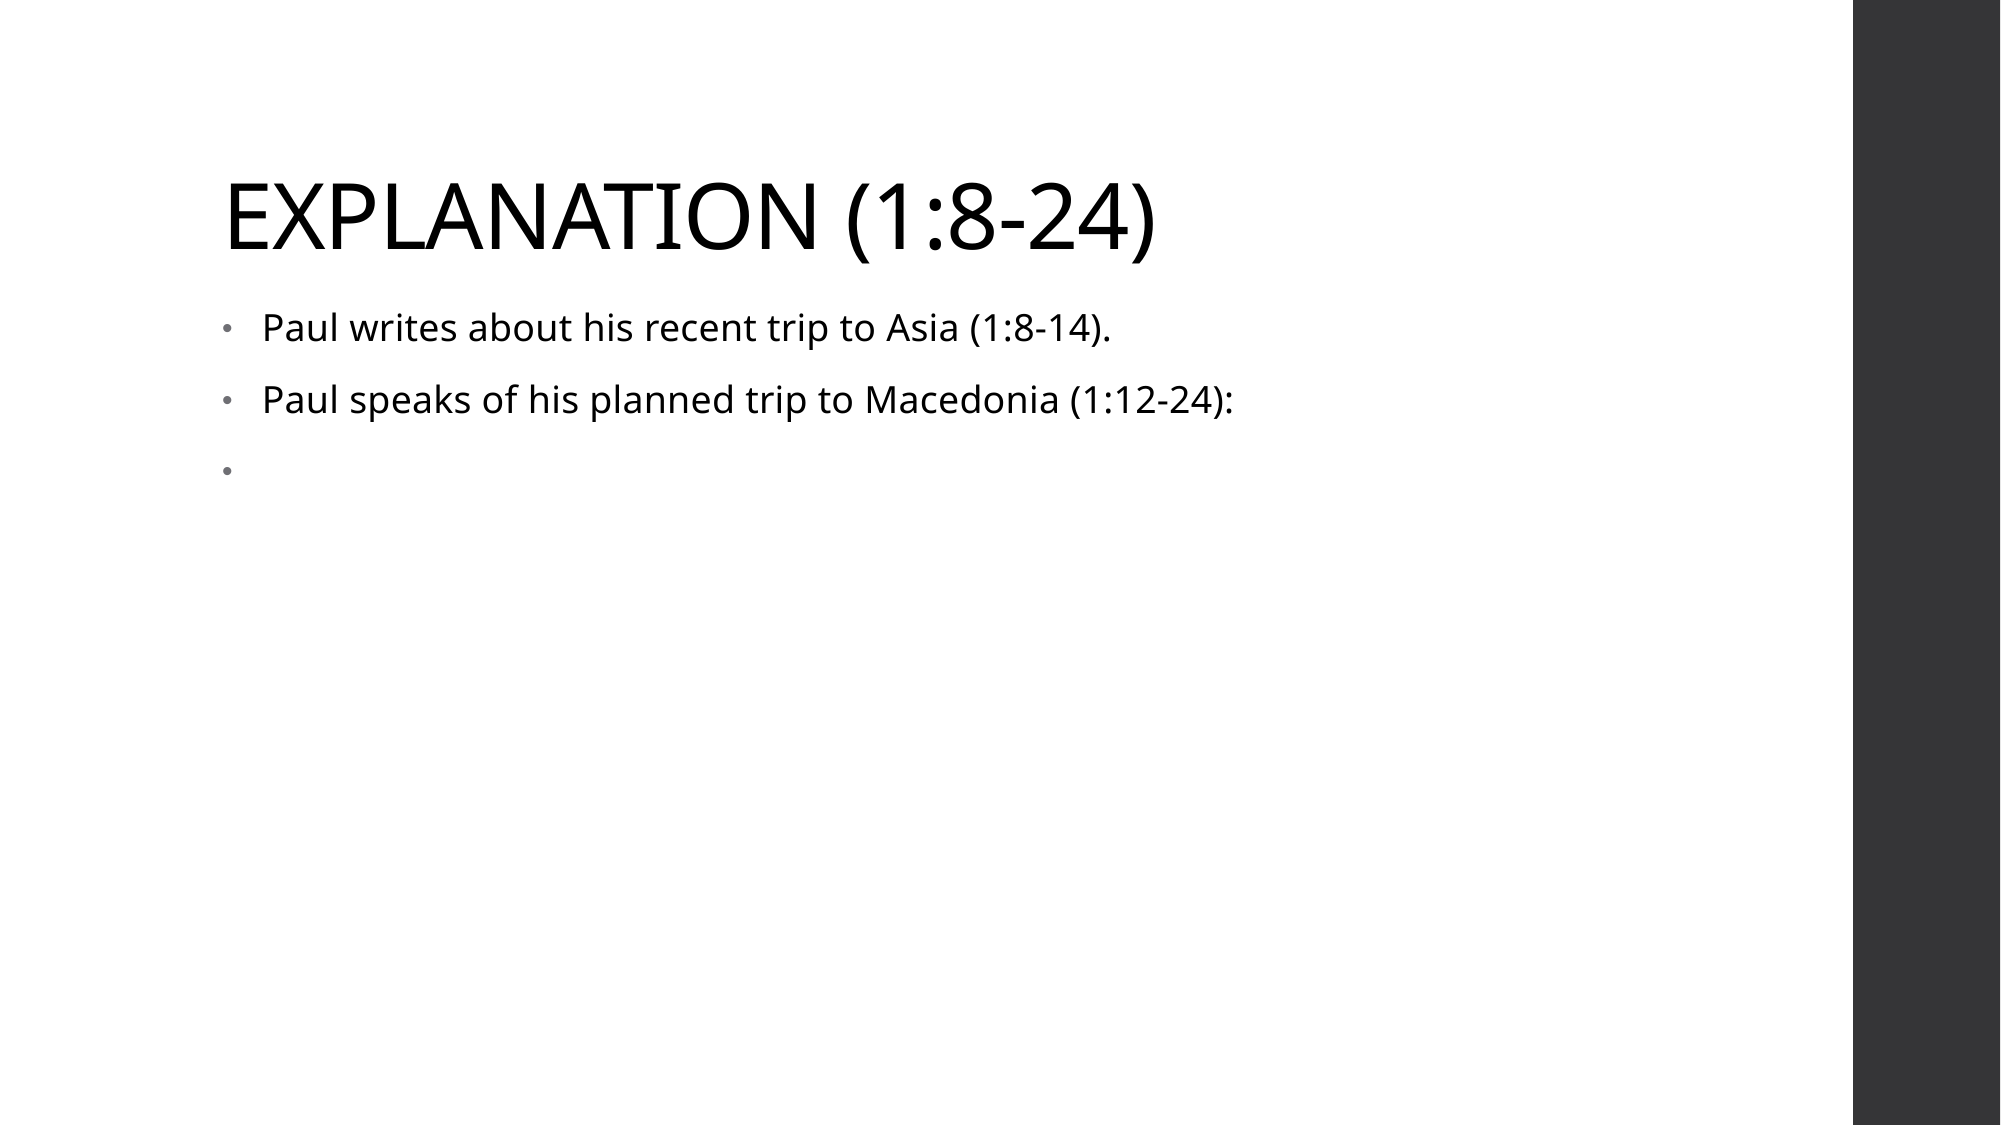

# EXPLANATION (1:8-24)
 Paul writes about his recent trip to Asia (1:8-14).
 Paul speaks of his planned trip to Macedonia (1:12-24):